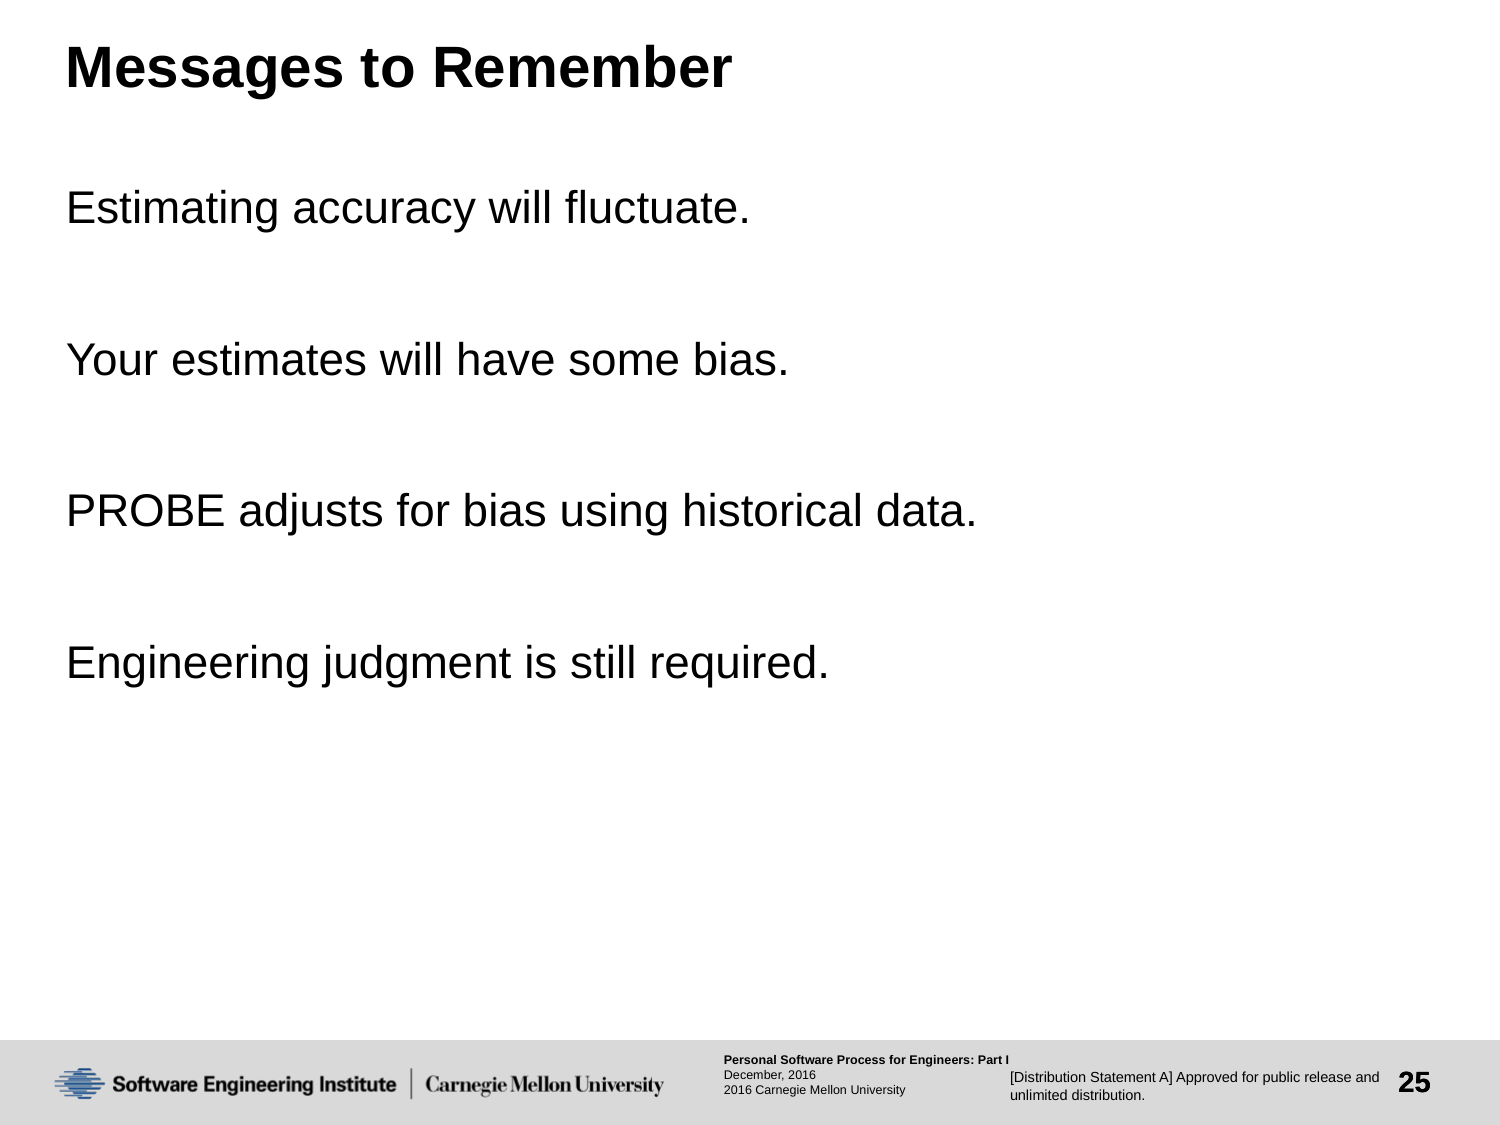

# Messages to Remember
Estimating accuracy will fluctuate.
Your estimates will have some bias.
PROBE adjusts for bias using historical data.
Engineering judgment is still required.